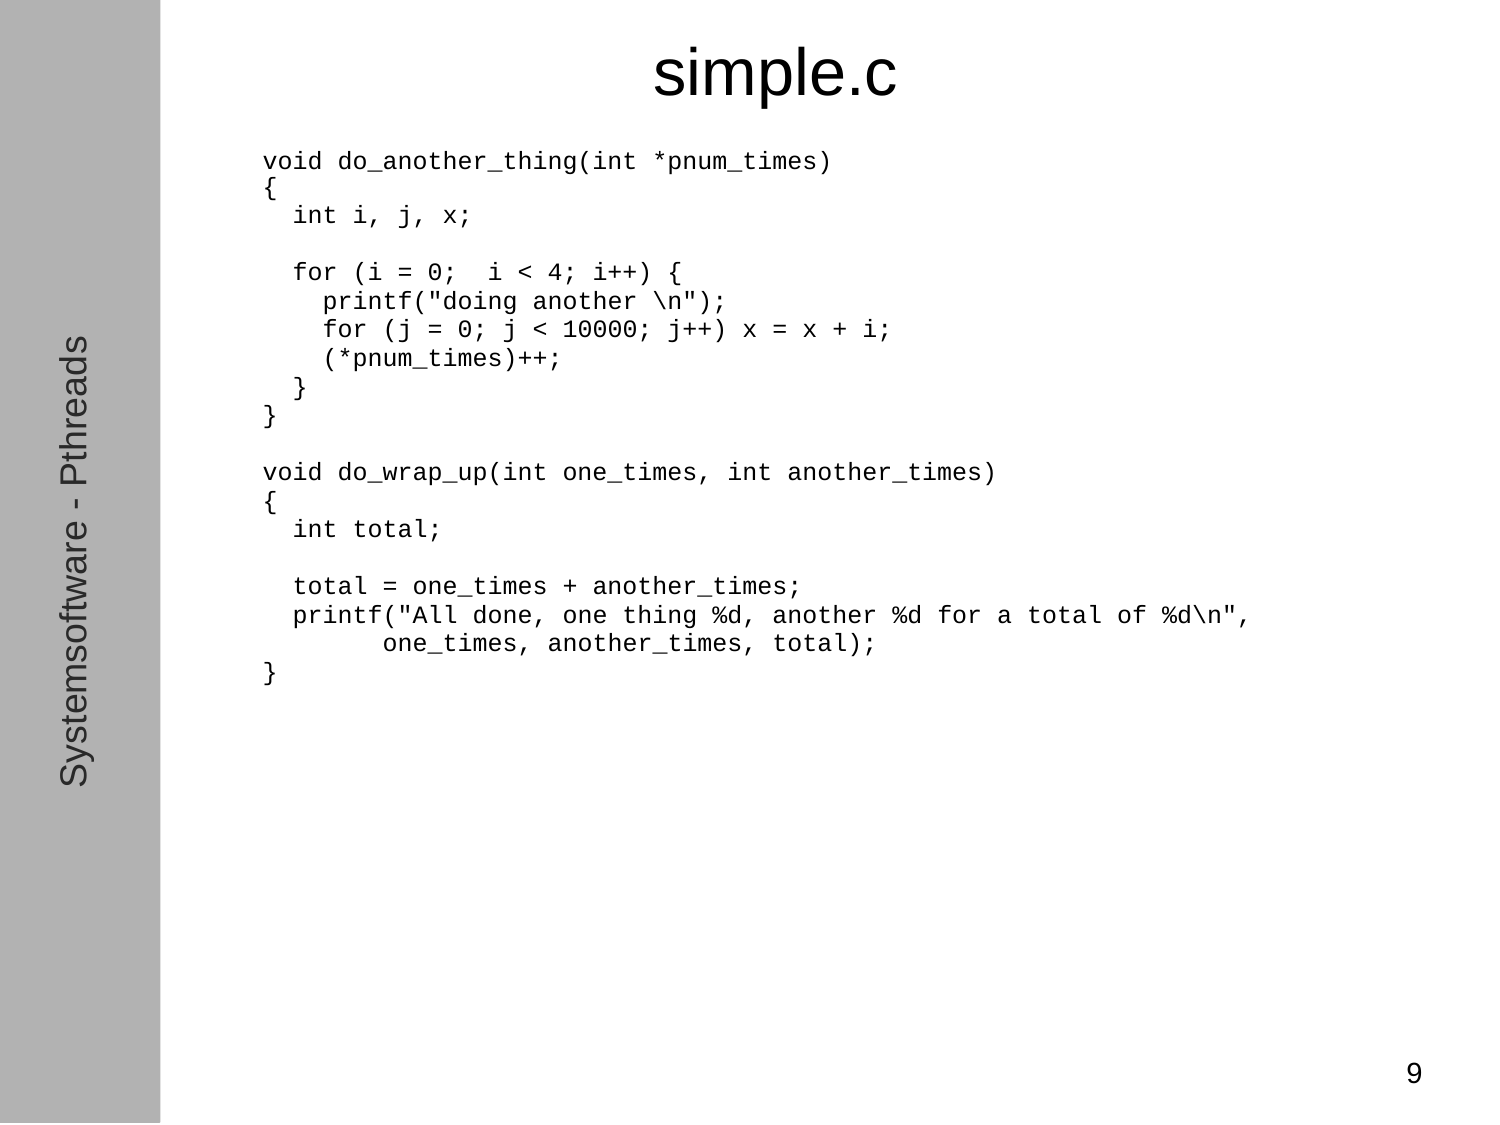

simple.c
void do_another_thing(int *pnum_times)
{
 int i, j, x;
 for (i = 0; i < 4; i++) {
 printf("doing another \n");
 for (j = 0; j < 10000; j++) x = x + i;
 (*pnum_times)++;
 }
}
void do_wrap_up(int one_times, int another_times)
{
 int total;
 total = one_times + another_times;
 printf("All done, one thing %d, another %d for a total of %d\n",
 one_times, another_times, total);
}
Systemsoftware - Pthreads